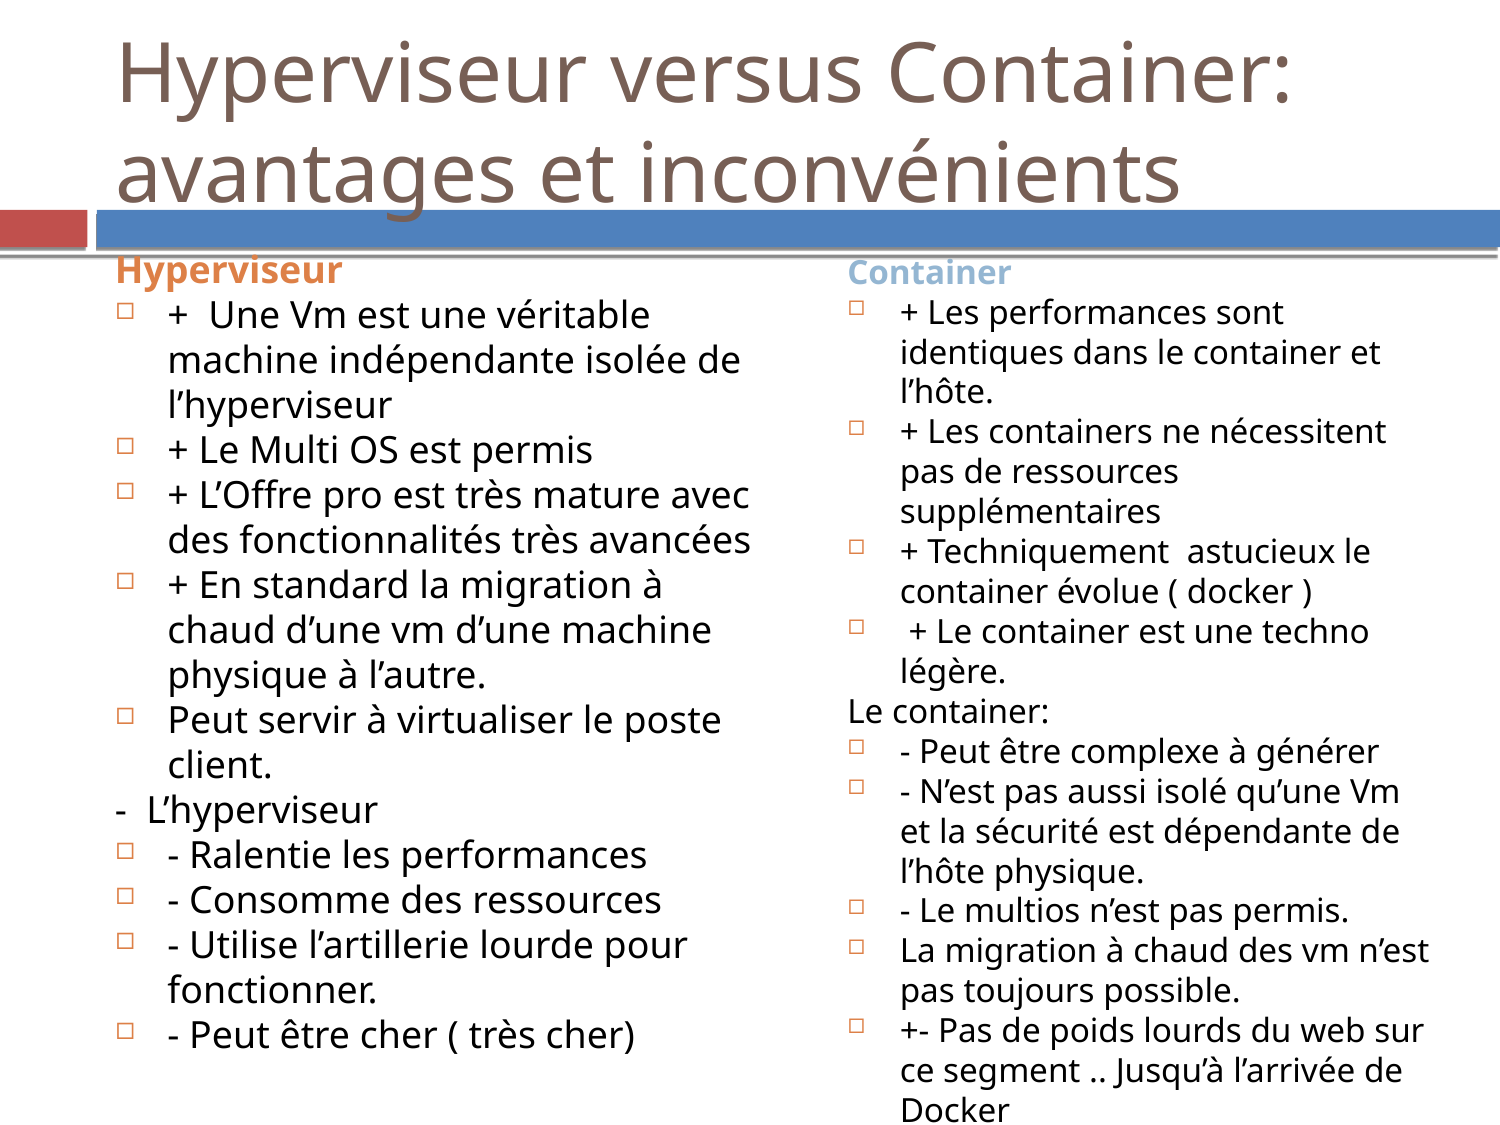

Hyperviseur versus Container: avantages et inconvénients
Hyperviseur
+ Une Vm est une véritable machine indépendante isolée de l’hyperviseur
+ Le Multi OS est permis
+ L’Offre pro est très mature avec des fonctionnalités très avancées
+ En standard la migration à chaud d’une vm d’une machine physique à l’autre.
Peut servir à virtualiser le poste client.
- L’hyperviseur
- Ralentie les performances
- Consomme des ressources
- Utilise l’artillerie lourde pour fonctionner.
- Peut être cher ( très cher)
Container
+ Les performances sont identiques dans le container et l’hôte.
+ Les containers ne nécessitent pas de ressources supplémentaires
+ Techniquement astucieux le container évolue ( docker )
 + Le container est une techno légère.
Le container:
- Peut être complexe à générer
- N’est pas aussi isolé qu’une Vm et la sécurité est dépendante de l’hôte physique.
- Le multios n’est pas permis.
La migration à chaud des vm n’est pas toujours possible.
+- Pas de poids lourds du web sur ce segment .. Jusqu’à l’arrivée de Docker